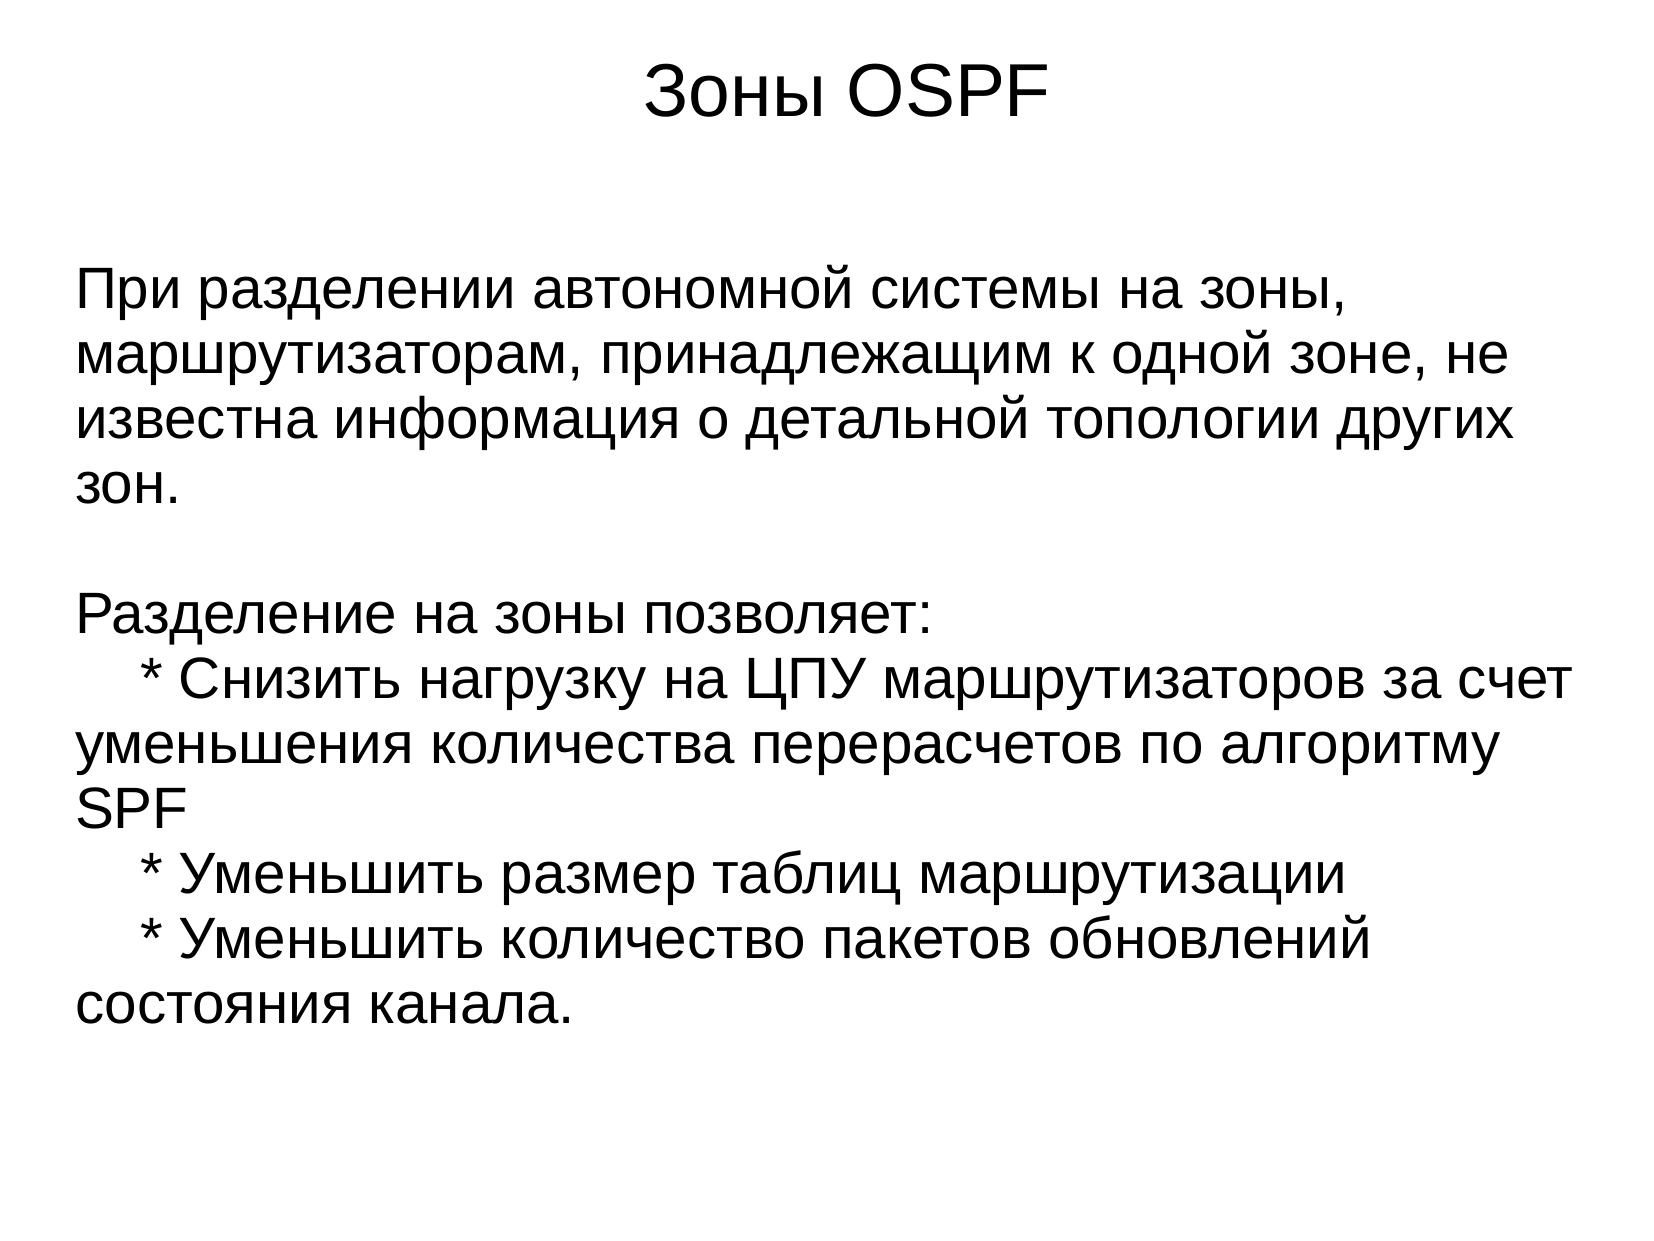

# Зоны OSPF
При разделении автономной системы на зоны, маршрутизаторам, принадлежащим к одной зоне, не известна информация о детальной топологии других зон.
Разделение на зоны позволяет:
 * Снизить нагрузку на ЦПУ маршрутизаторов за счет уменьшения количества перерасчетов по алгоритму SPF
 * Уменьшить размер таблиц маршрутизации
 * Уменьшить количество пакетов обновлений состояния канала.